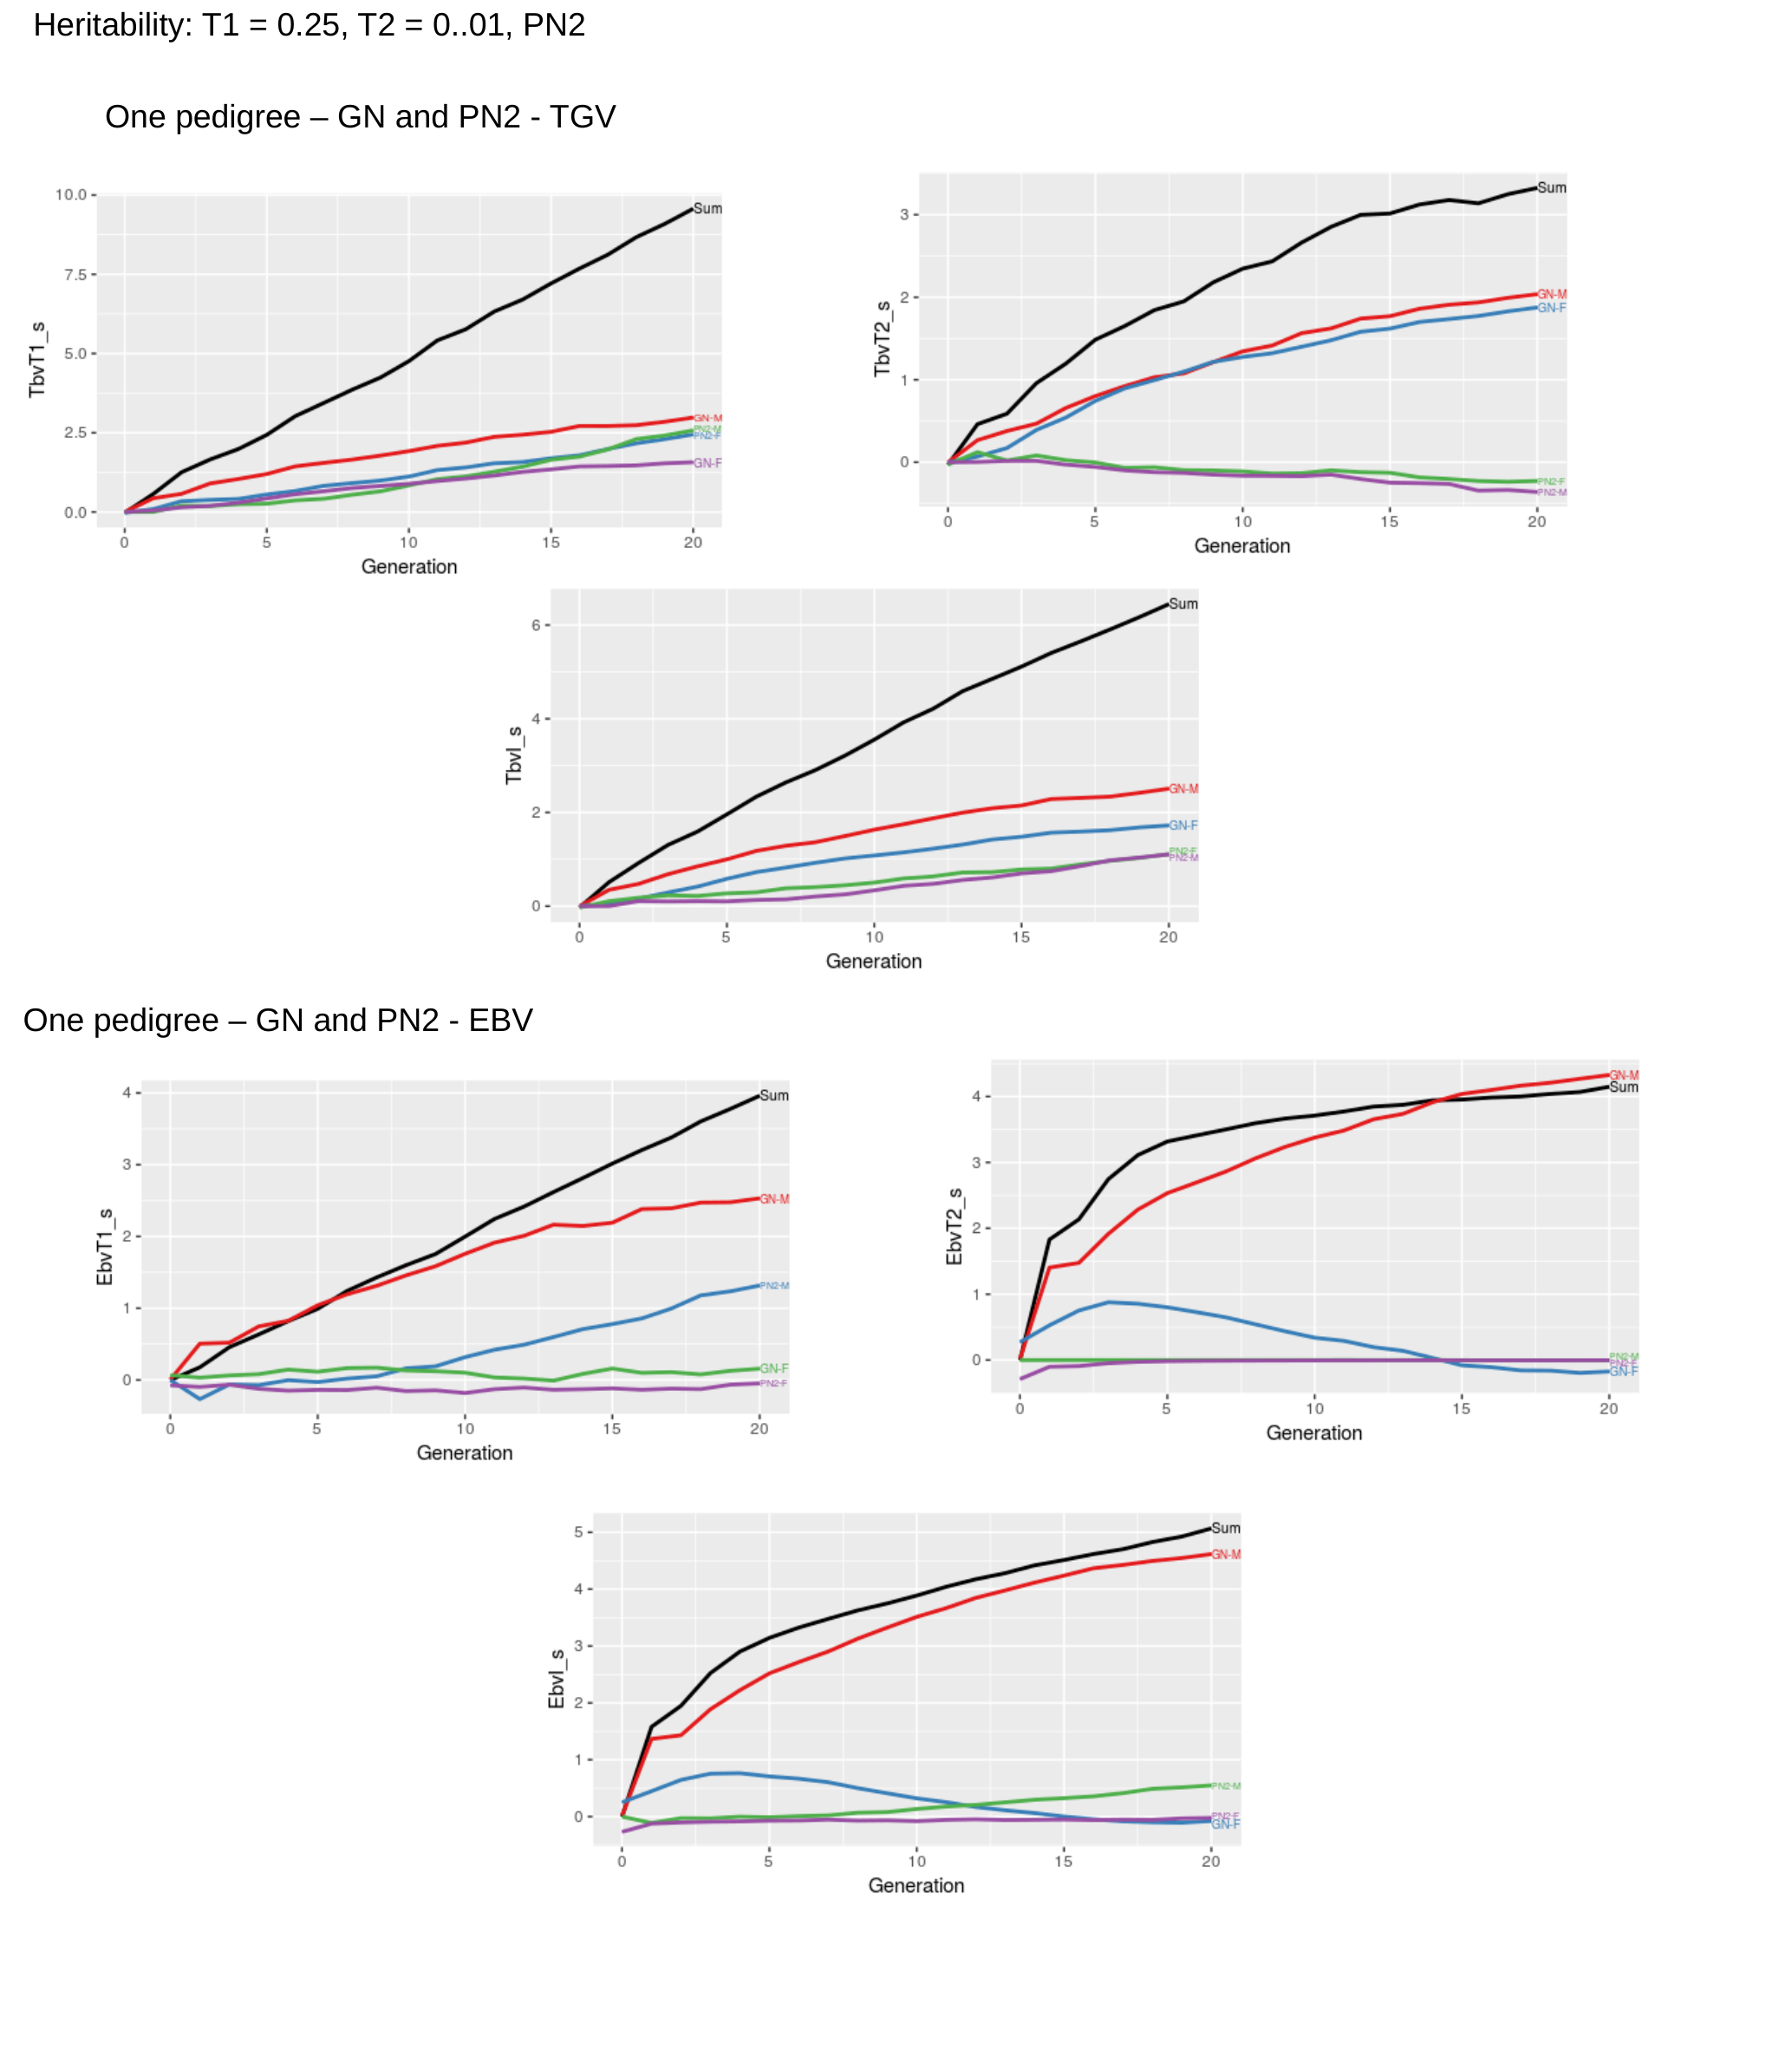

Heritability: T1 = 0.25, T2 = 0..01, PN2
One pedigree – GN and PN2 - TGV
One pedigree – GN and PN2 - EBV